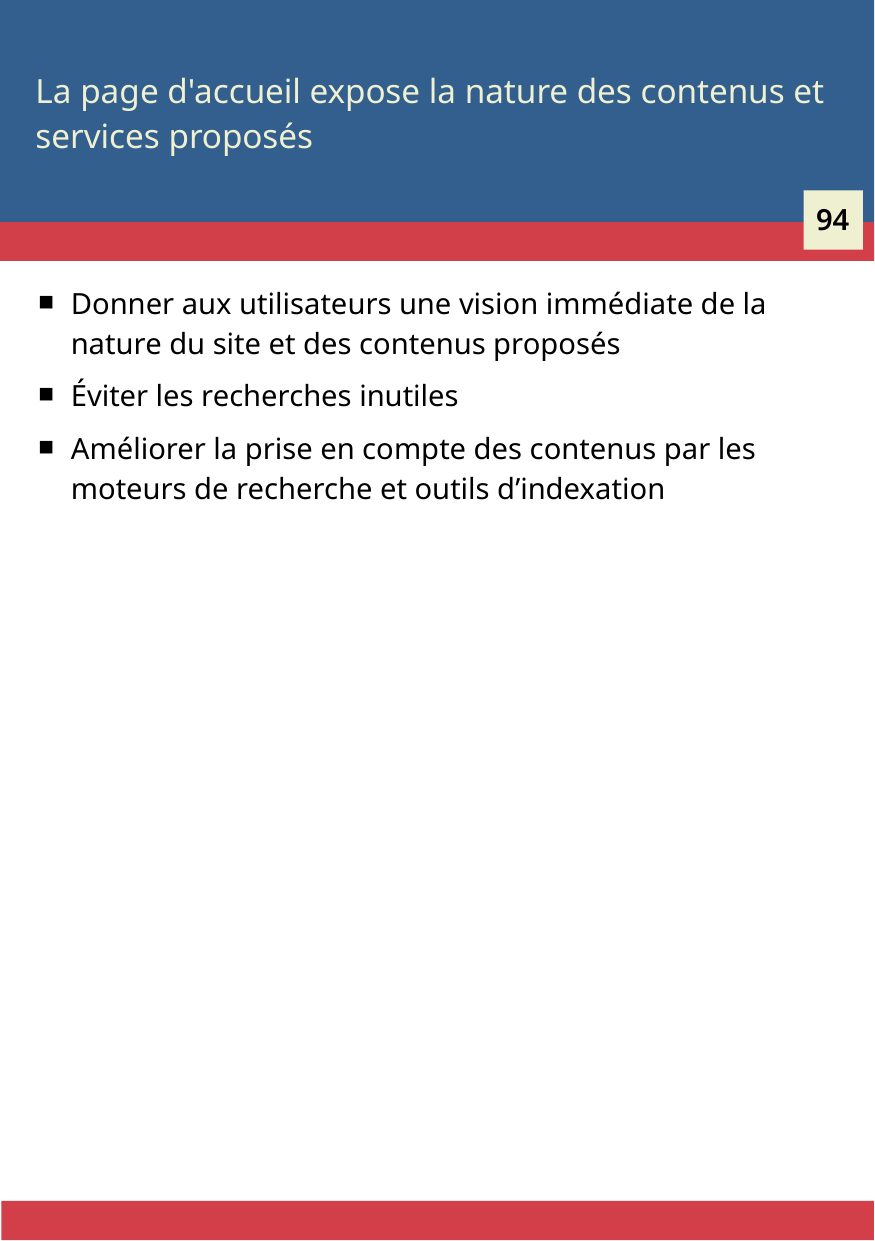

# La page d'accueil expose la nature des contenus et services proposés
94
Donner aux utilisateurs une vision immédiate de la nature du site et des contenus proposés
Éviter les recherches inutiles
Améliorer la prise en compte des contenus par les moteurs de recherche et outils d’indexation